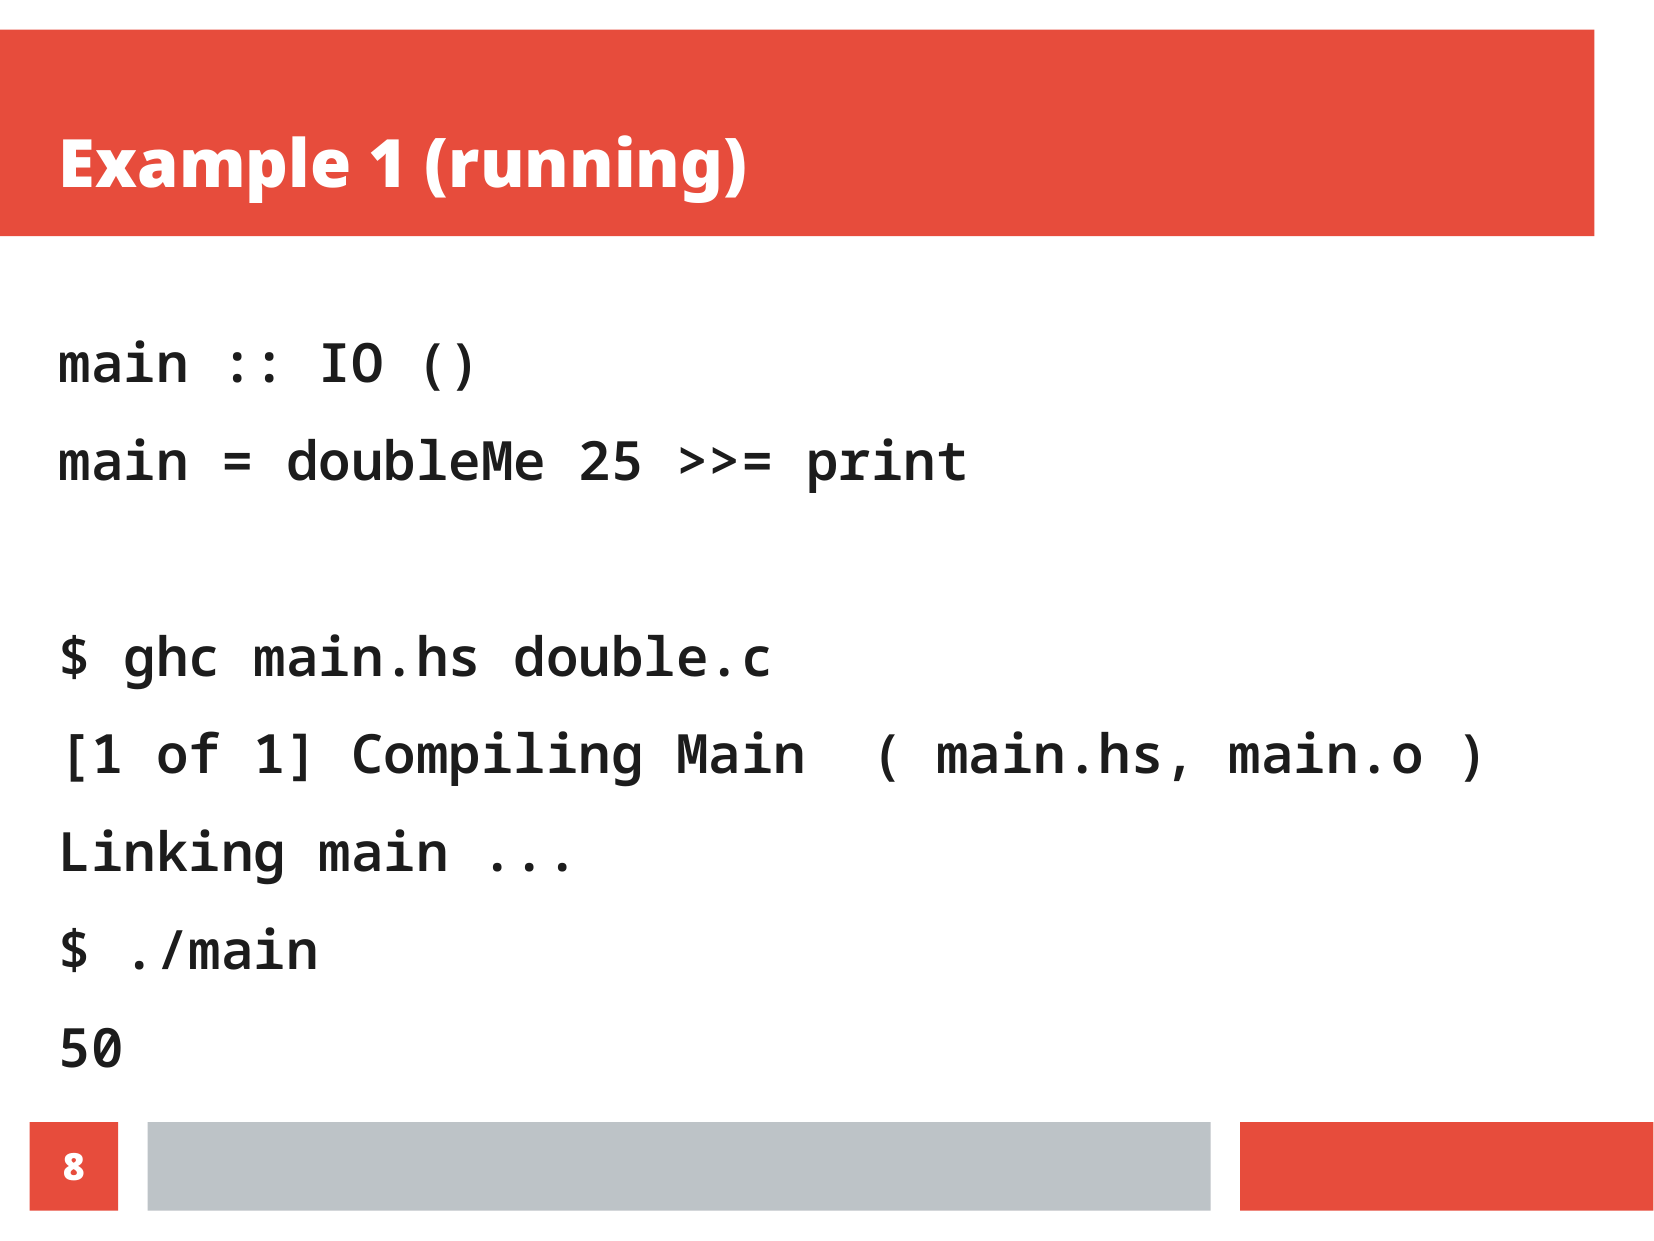

# Example 1 (running)
main :: IO ()
main = doubleMe 25 >>= print
$ ghc main.hs double.c
[1 of 1] Compiling Main ( main.hs, main.o )
Linking main ...
$ ./main
50
8